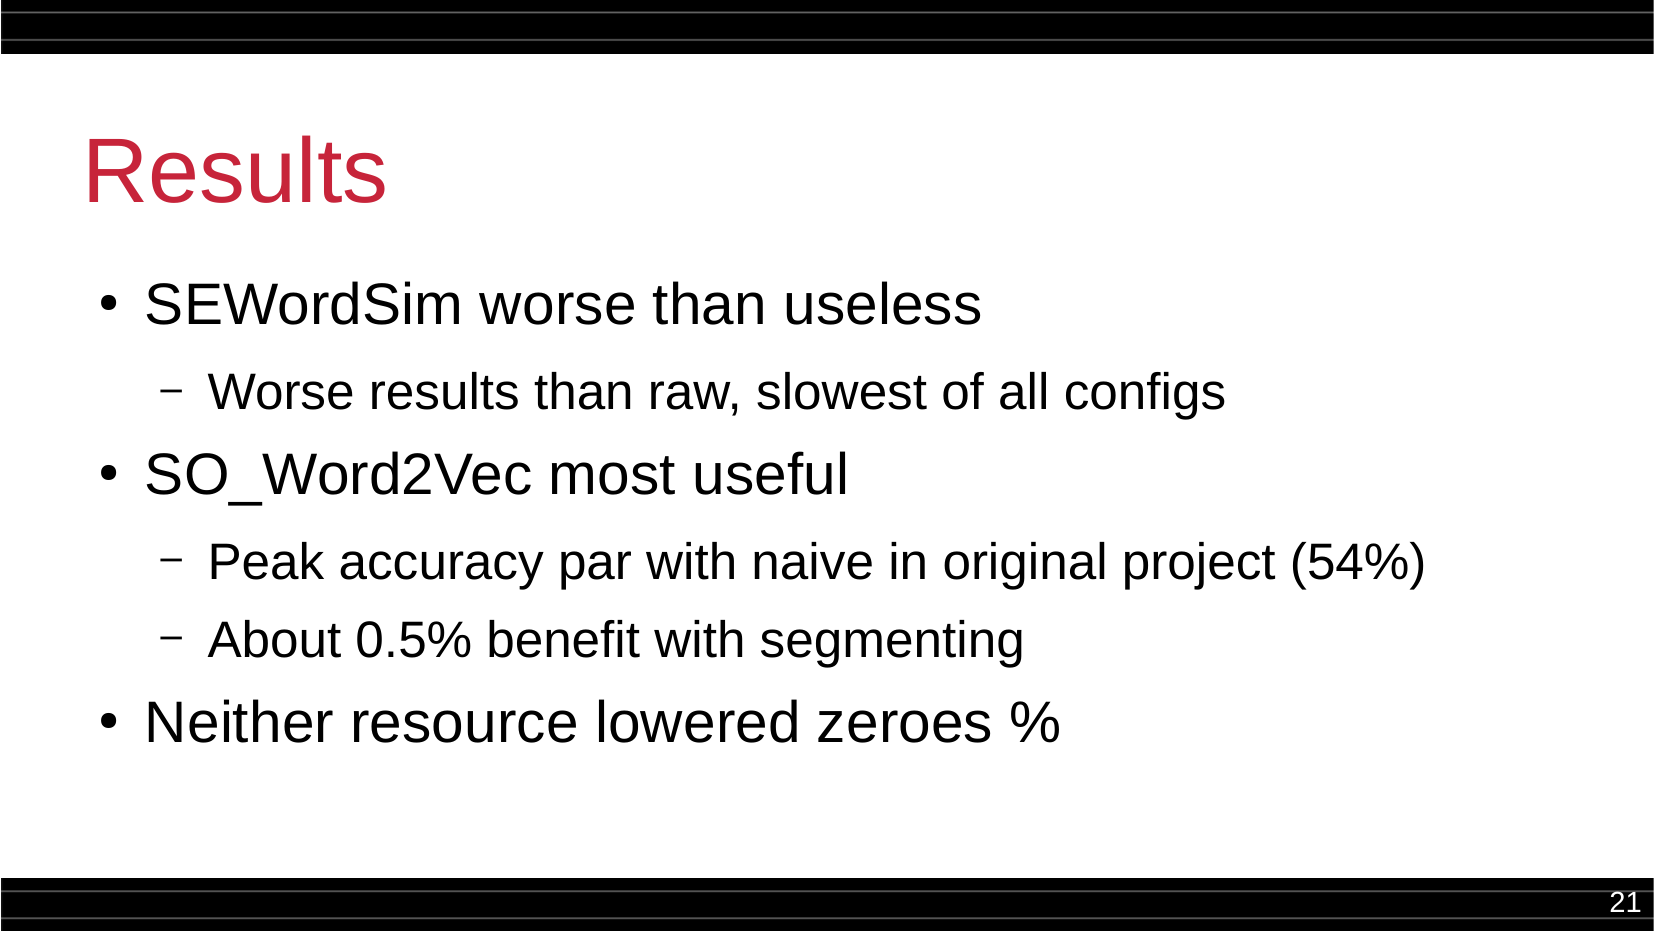

# Results
SEWordSim worse than useless
Worse results than raw, slowest of all configs
SO_Word2Vec most useful
Peak accuracy par with naive in original project (54%)
About 0.5% benefit with segmenting
Neither resource lowered zeroes %